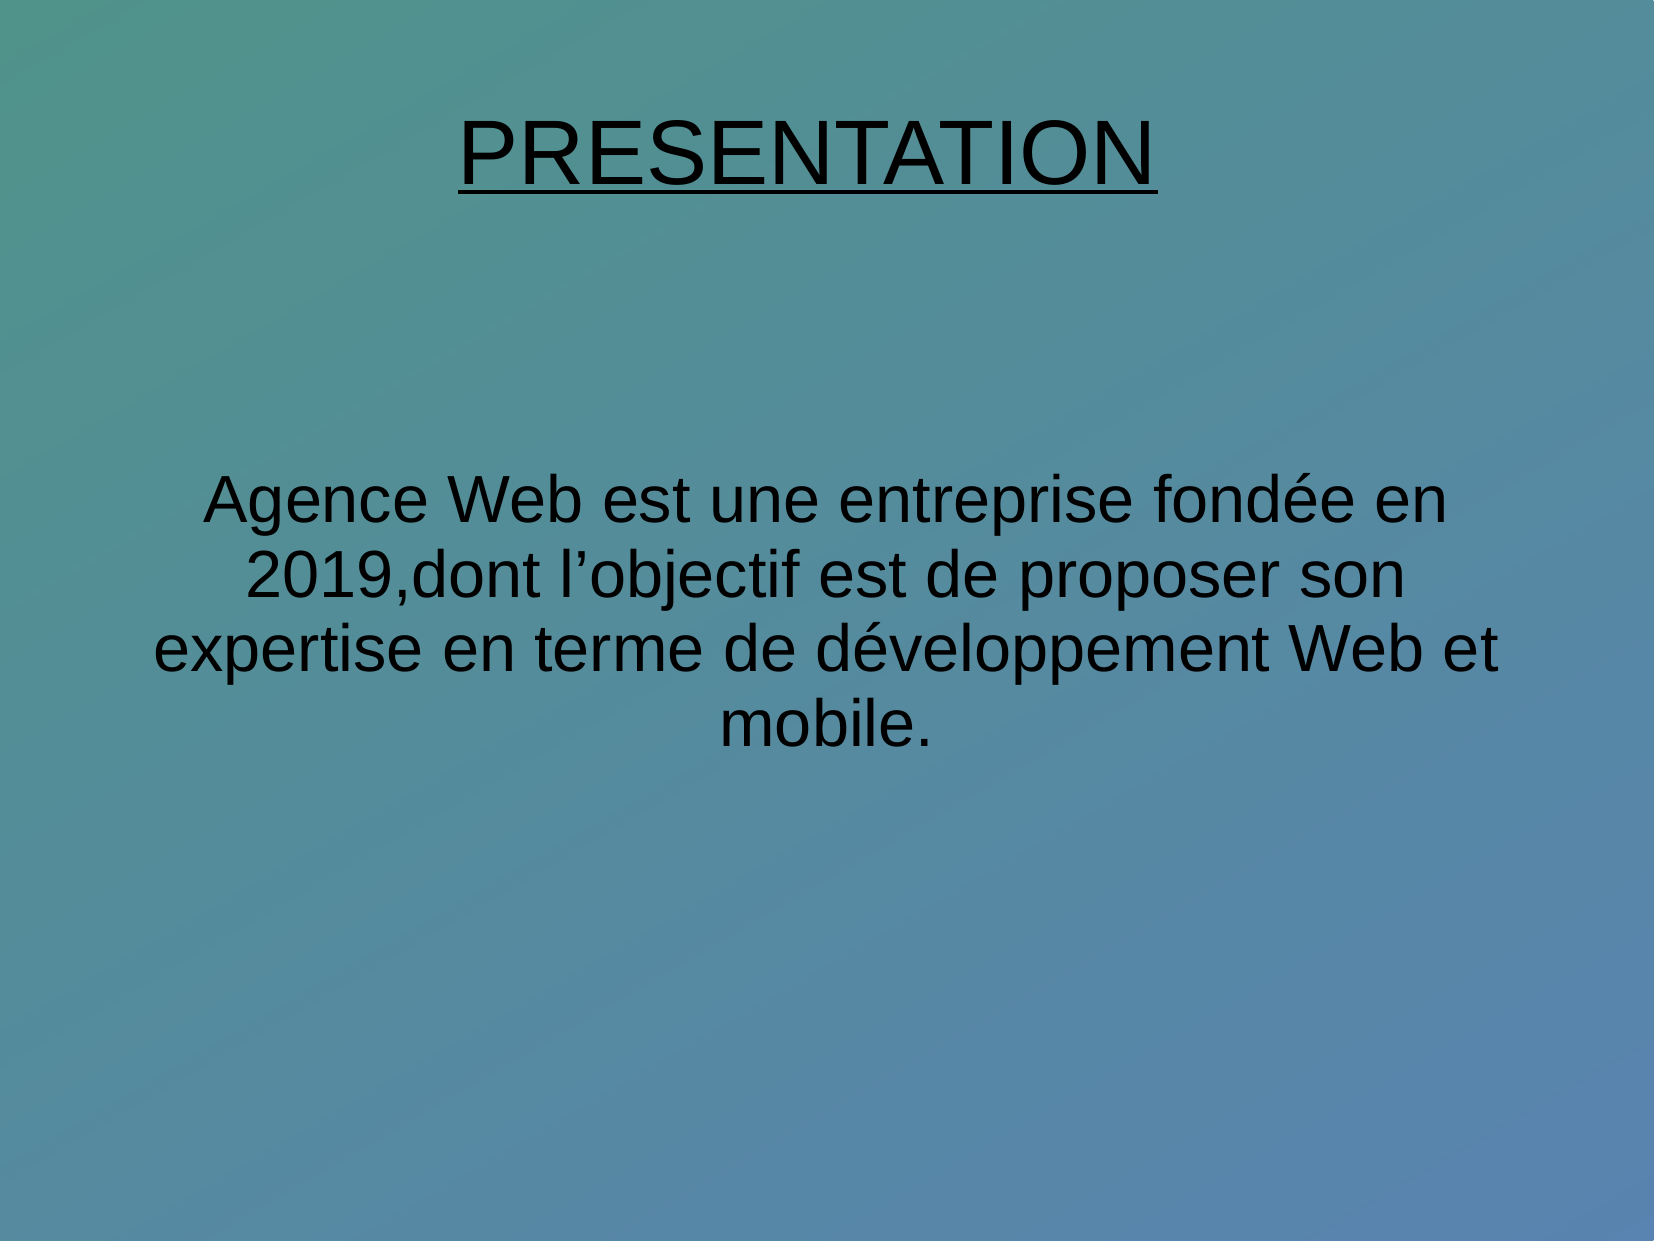

# PRESENTATION
Agence Web est une entreprise fondée en 2019,dont l’objectif est de proposer son expertise en terme de développement Web et mobile.